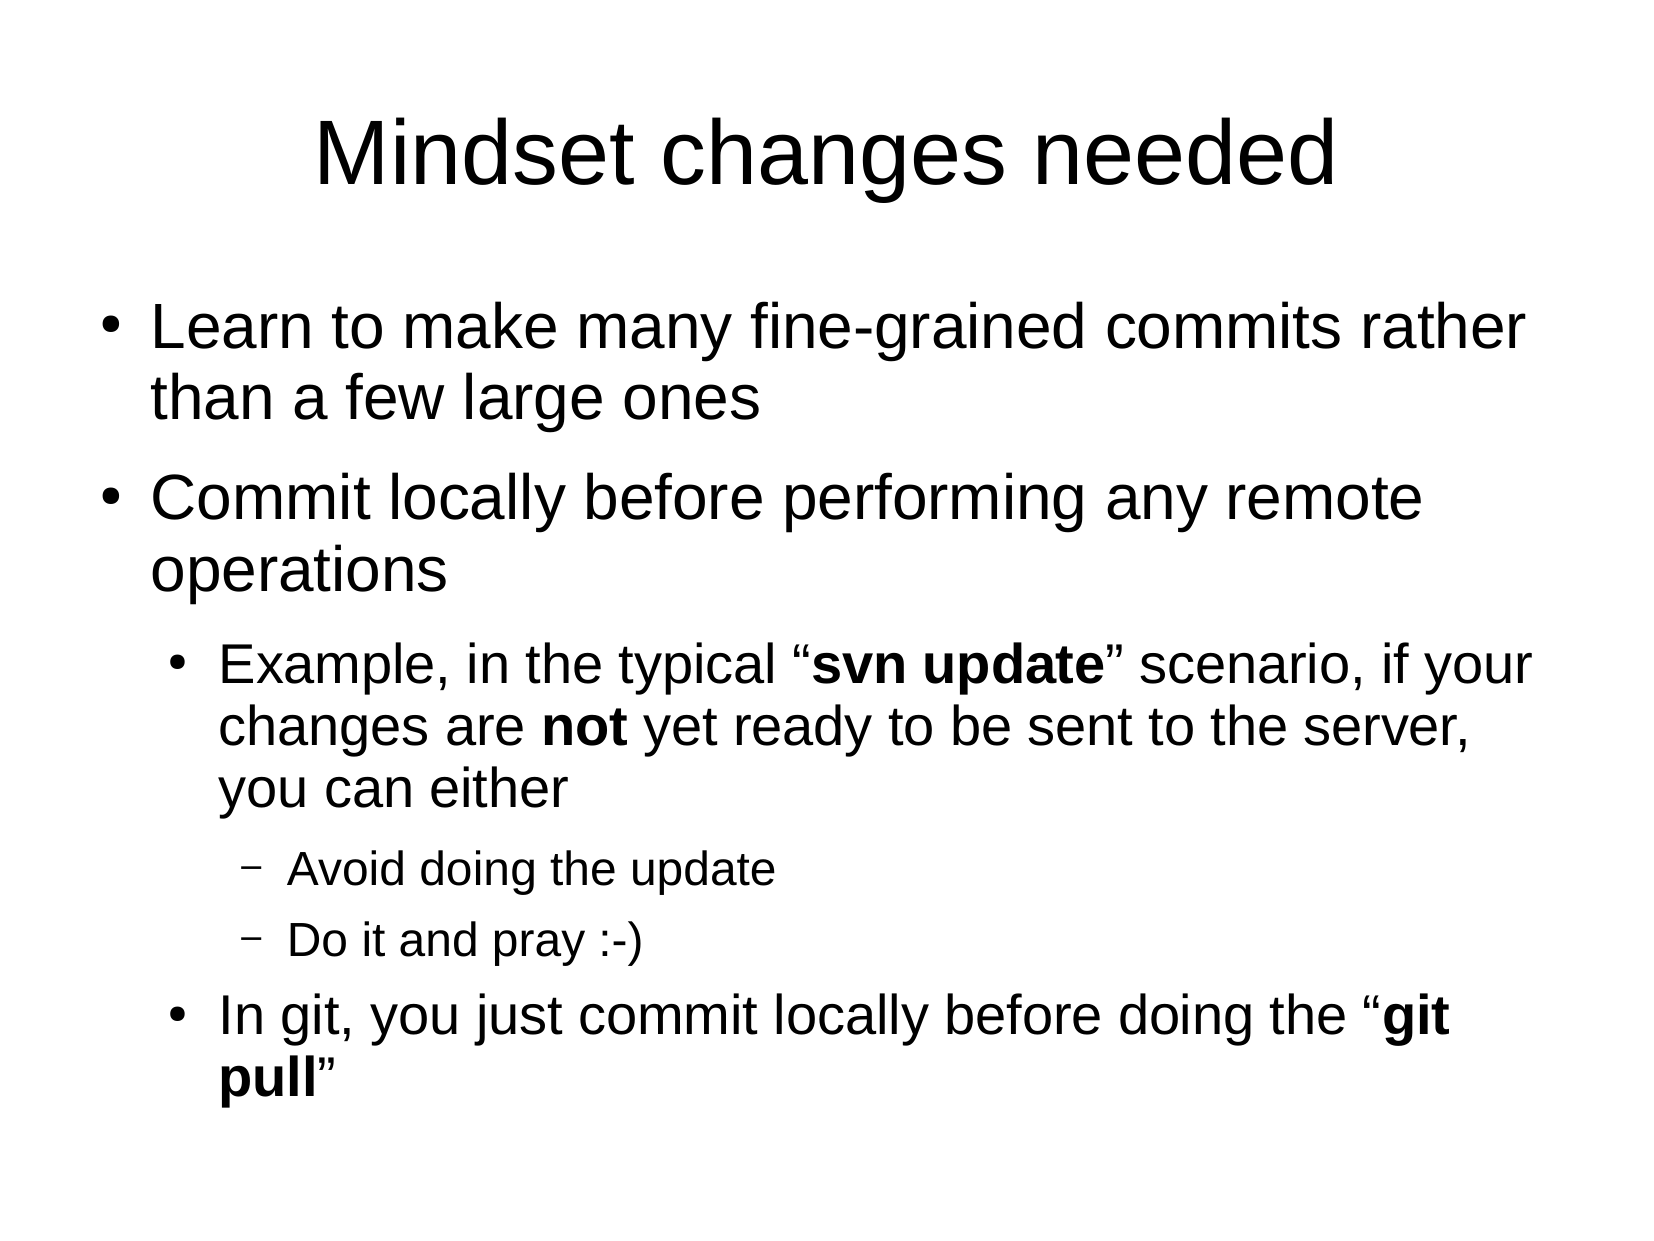

# Mindset changes needed
Learn to make many fine-grained commits rather than a few large ones
Commit locally before performing any remote operations
Example, in the typical “svn update” scenario, if your changes are not yet ready to be sent to the server, you can either
Avoid doing the update
Do it and pray :-)
In git, you just commit locally before doing the “git pull”